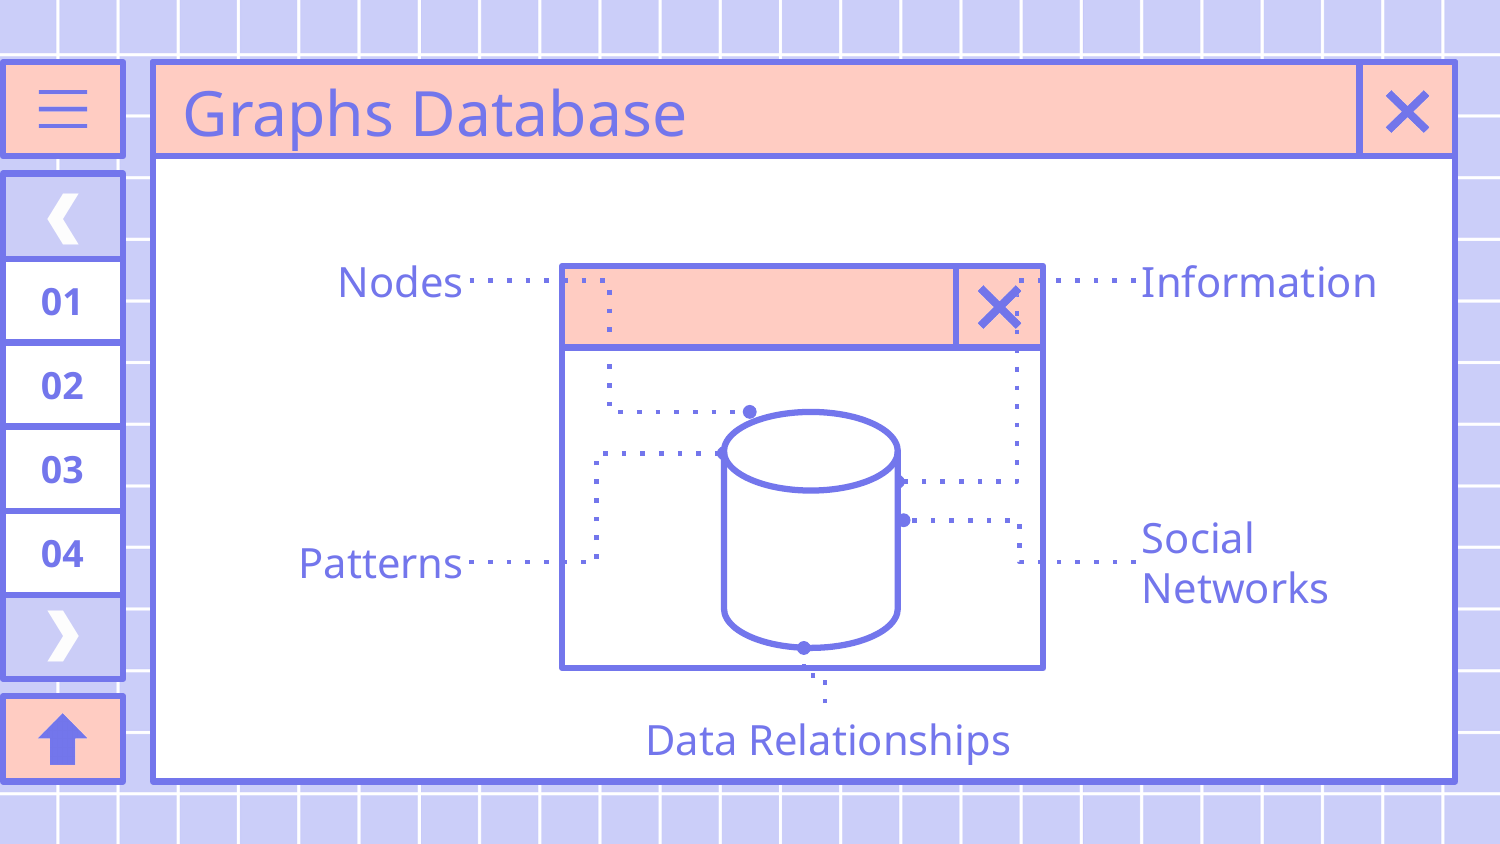

# Graphs Database
Nodes
Information
01
02
03
Patterns
Social
Networks
04
Data Relationships